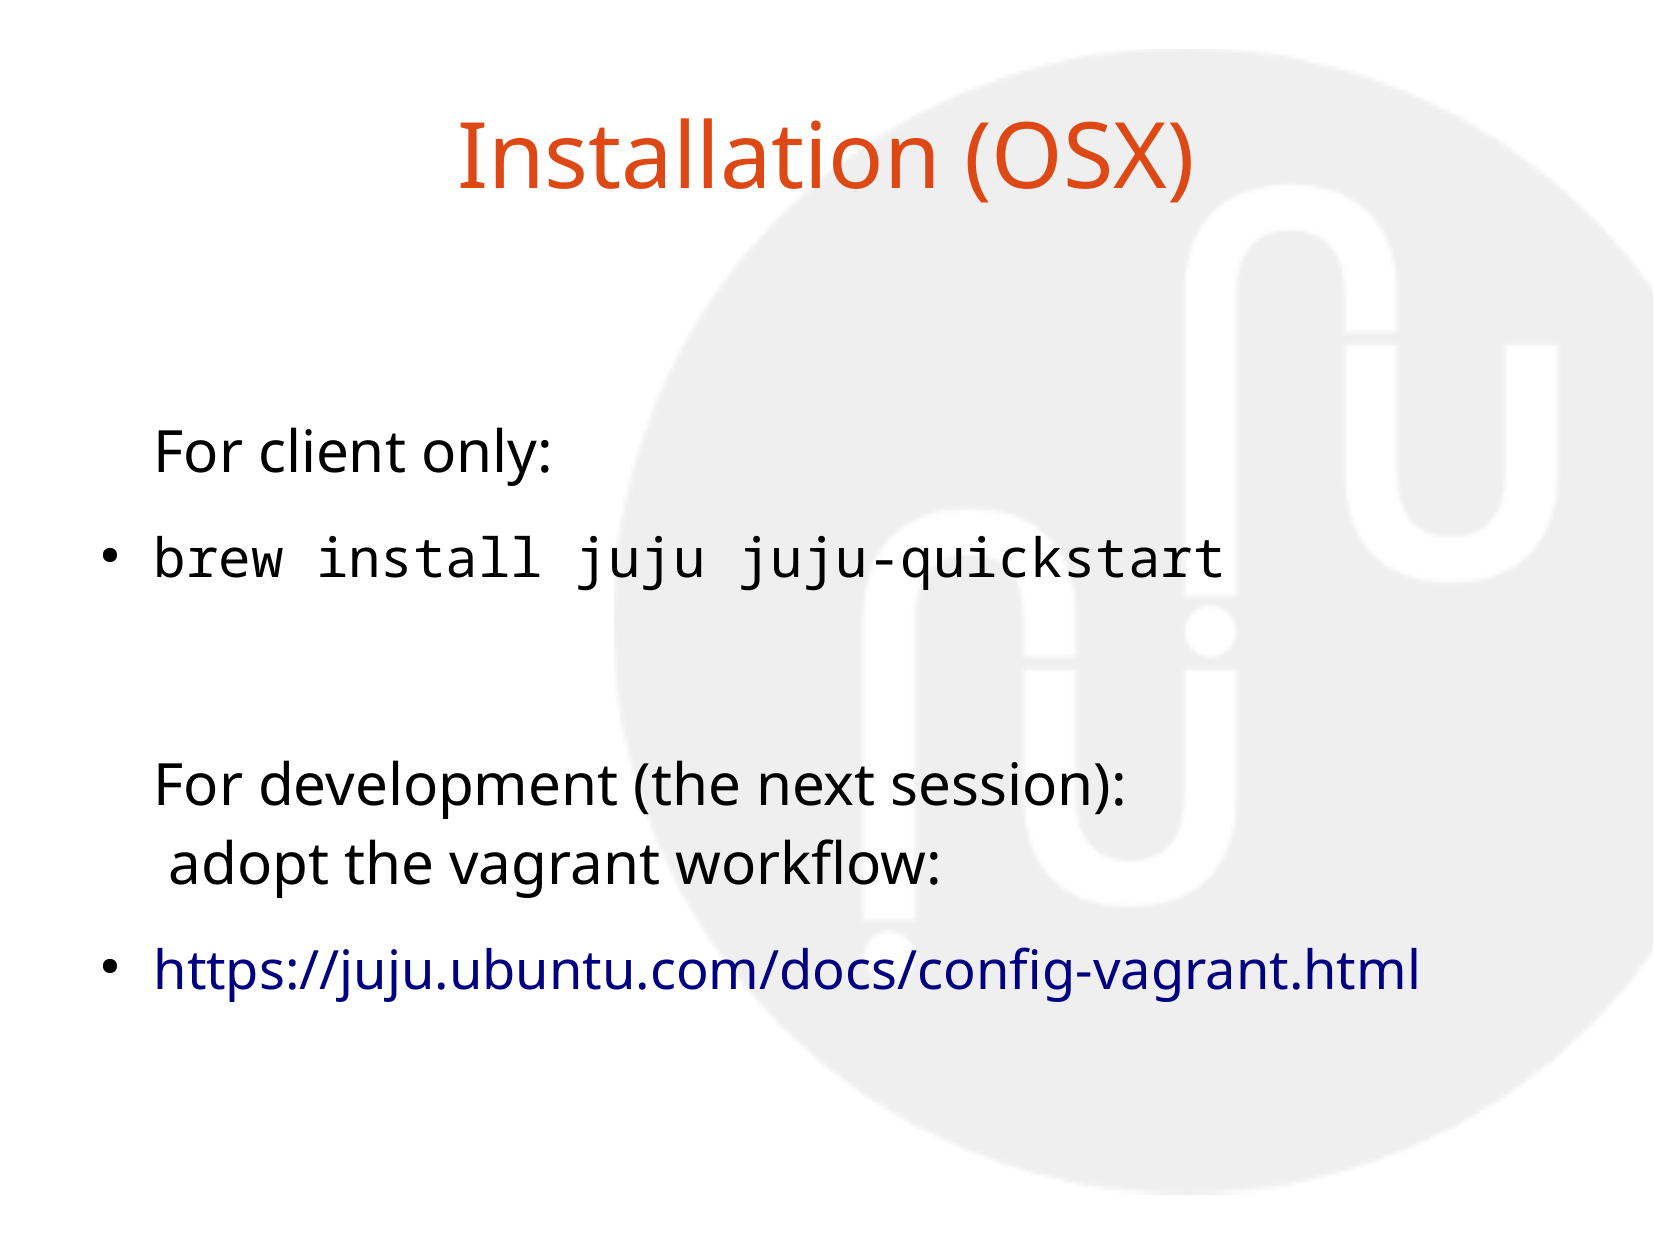

# Installation (OSX)
For client only:
brew install juju juju-quickstart
For development (the next session):
 adopt the vagrant workflow:
https://juju.ubuntu.com/docs/config-vagrant.html